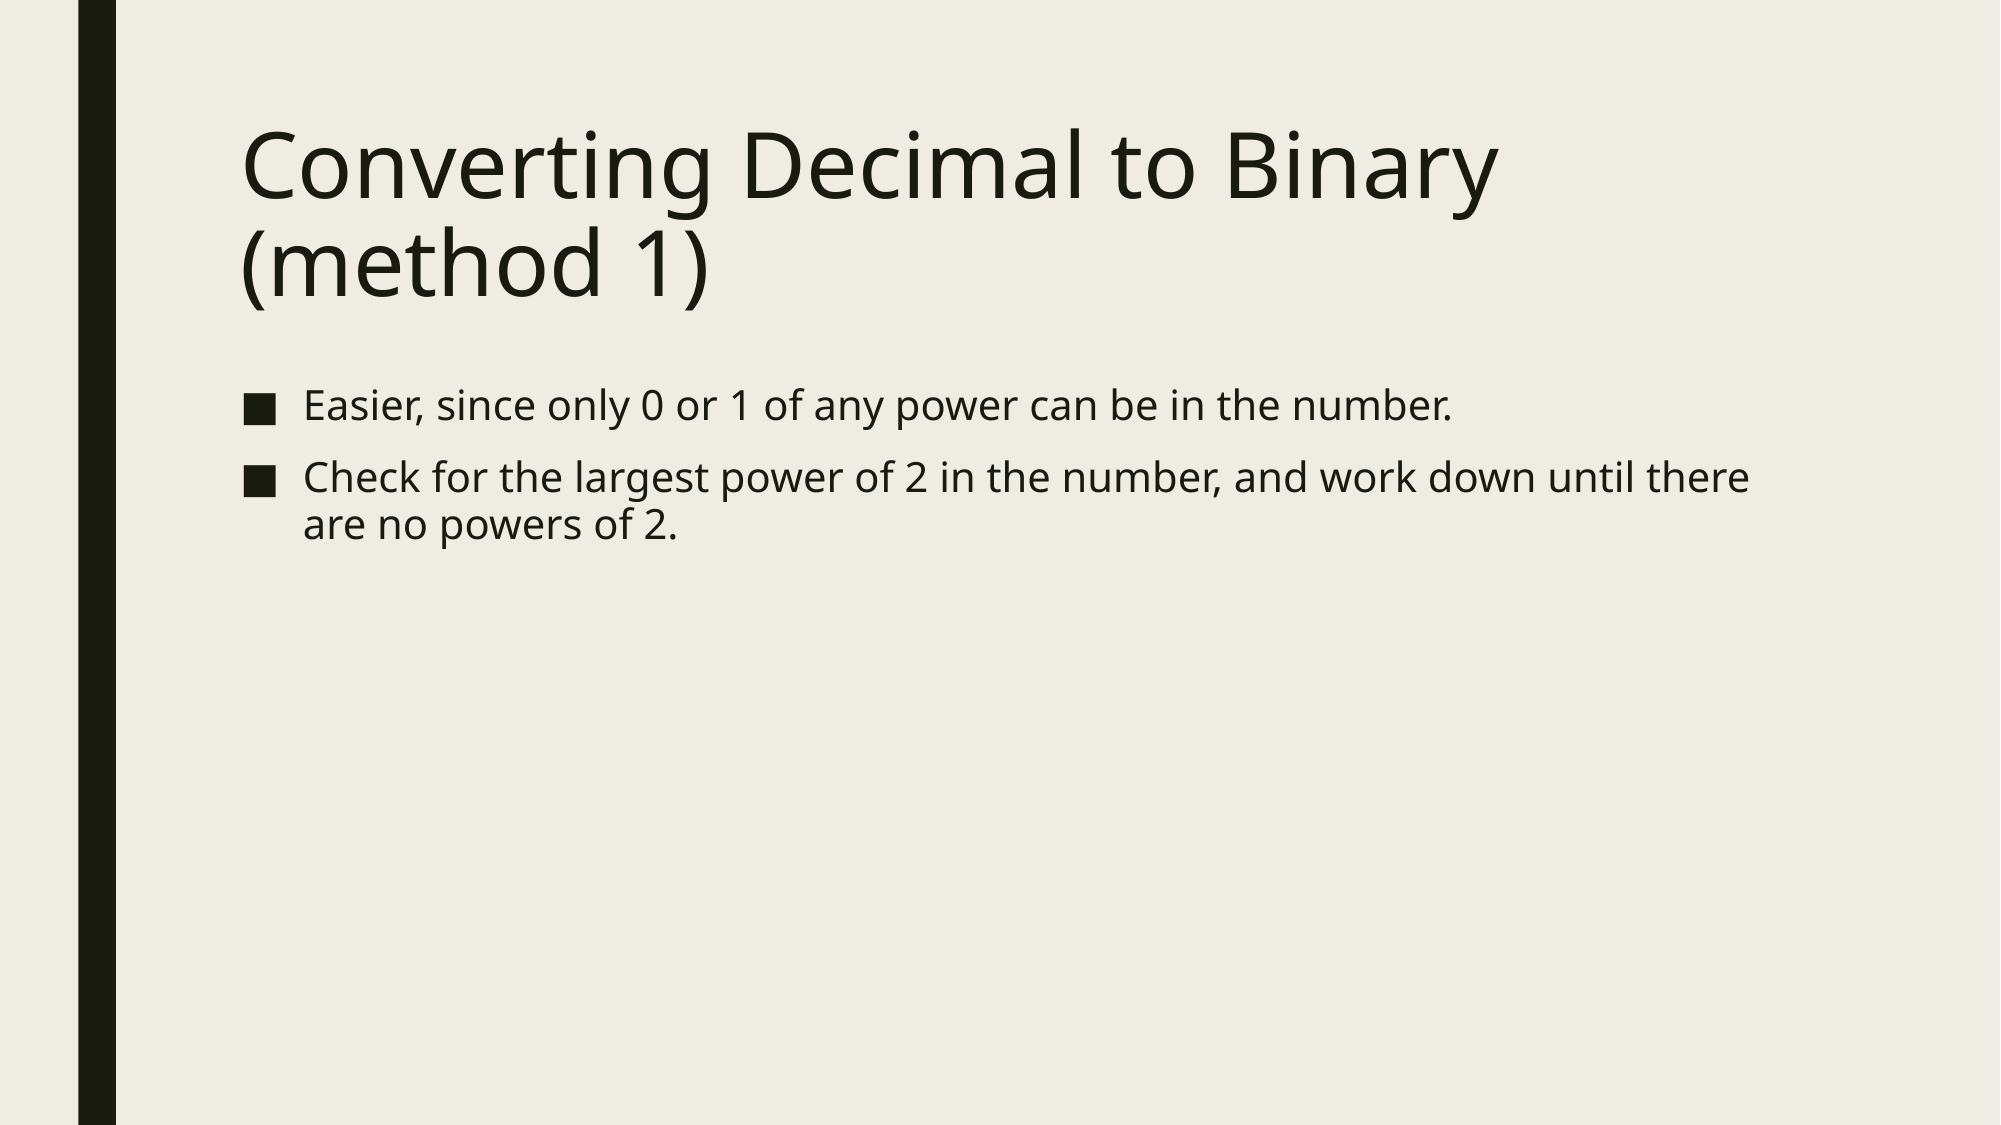

# Converting Decimal to Binary (method 1)
Easier, since only 0 or 1 of any power can be in the number.
Check for the largest power of 2 in the number, and work down until there are no powers of 2.